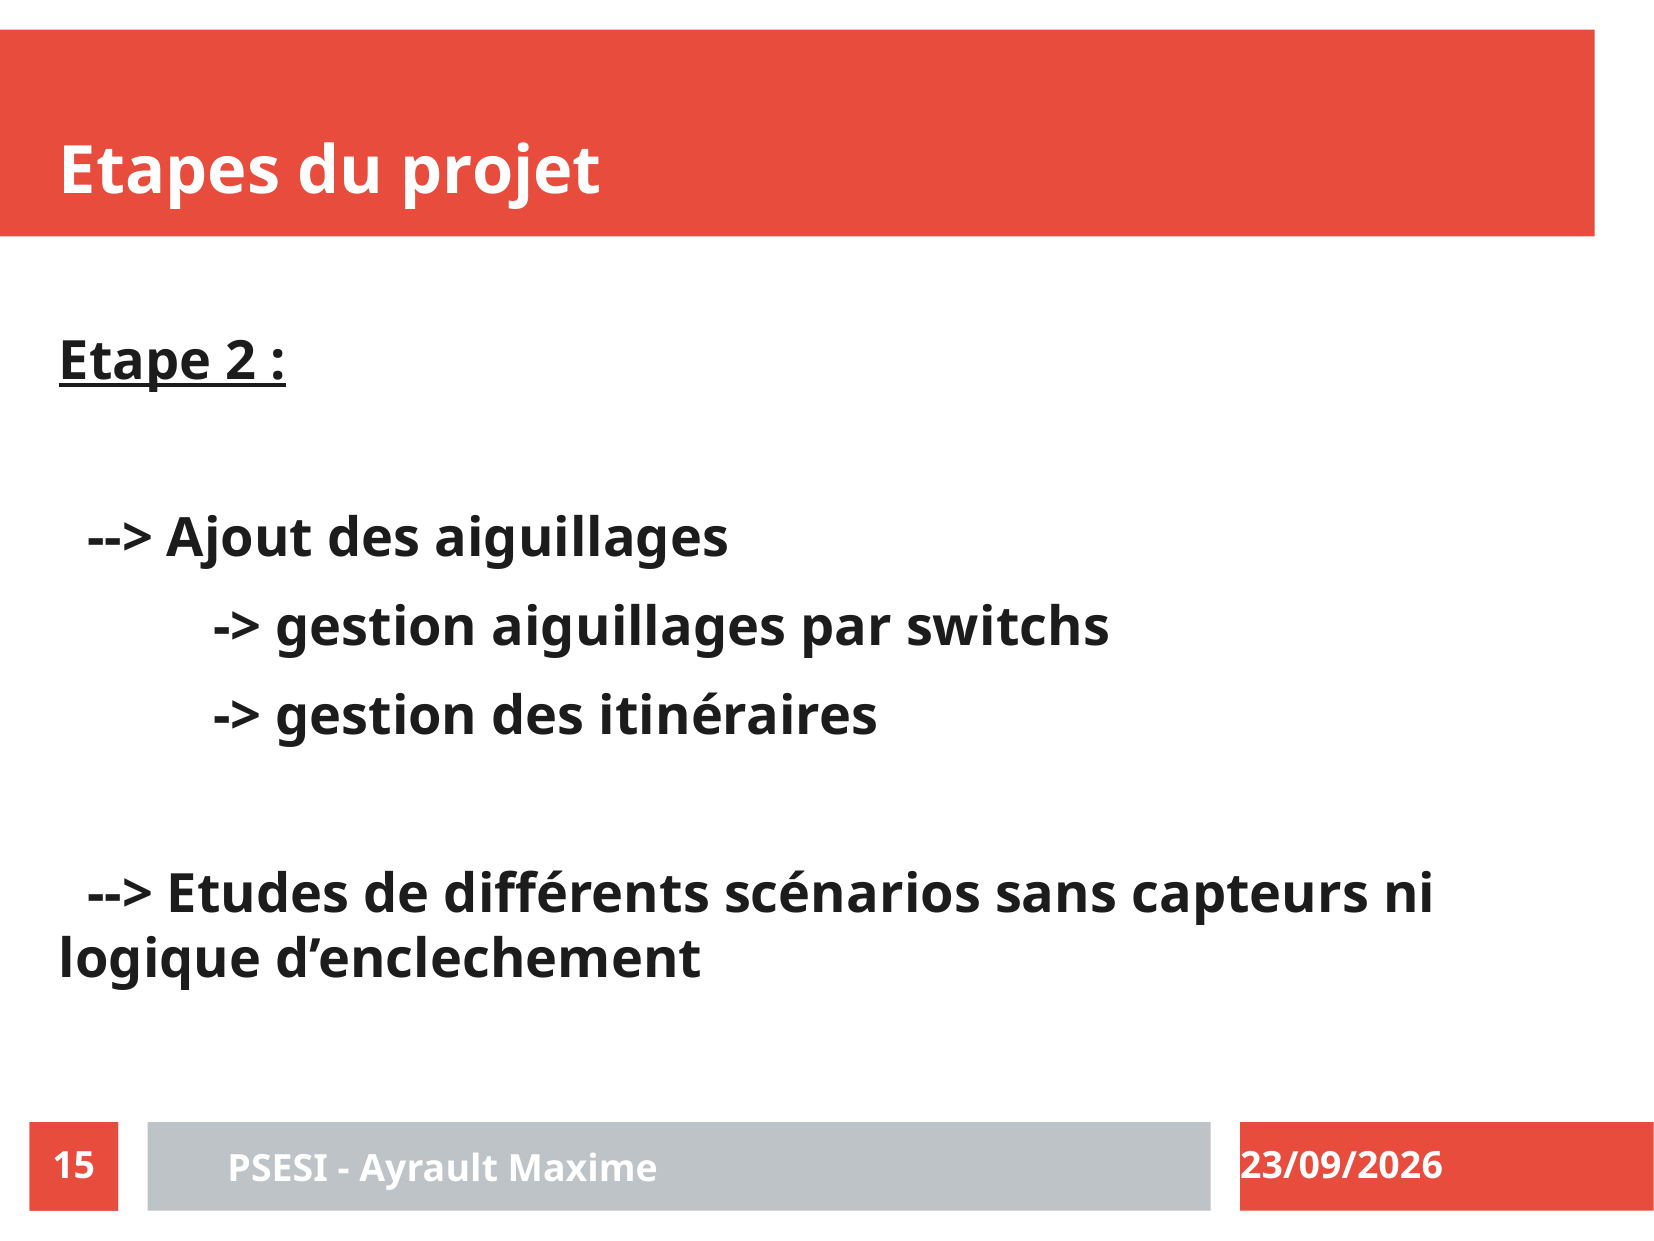

# Etapes du projet
Etape 2 :
 --> Ajout des aiguillages
 -> gestion aiguillages par switchs
 -> gestion des itinéraires
 --> Etudes de différents scénarios sans capteurs ni logique d’enclechement
PSESI - Ayrault Maxime